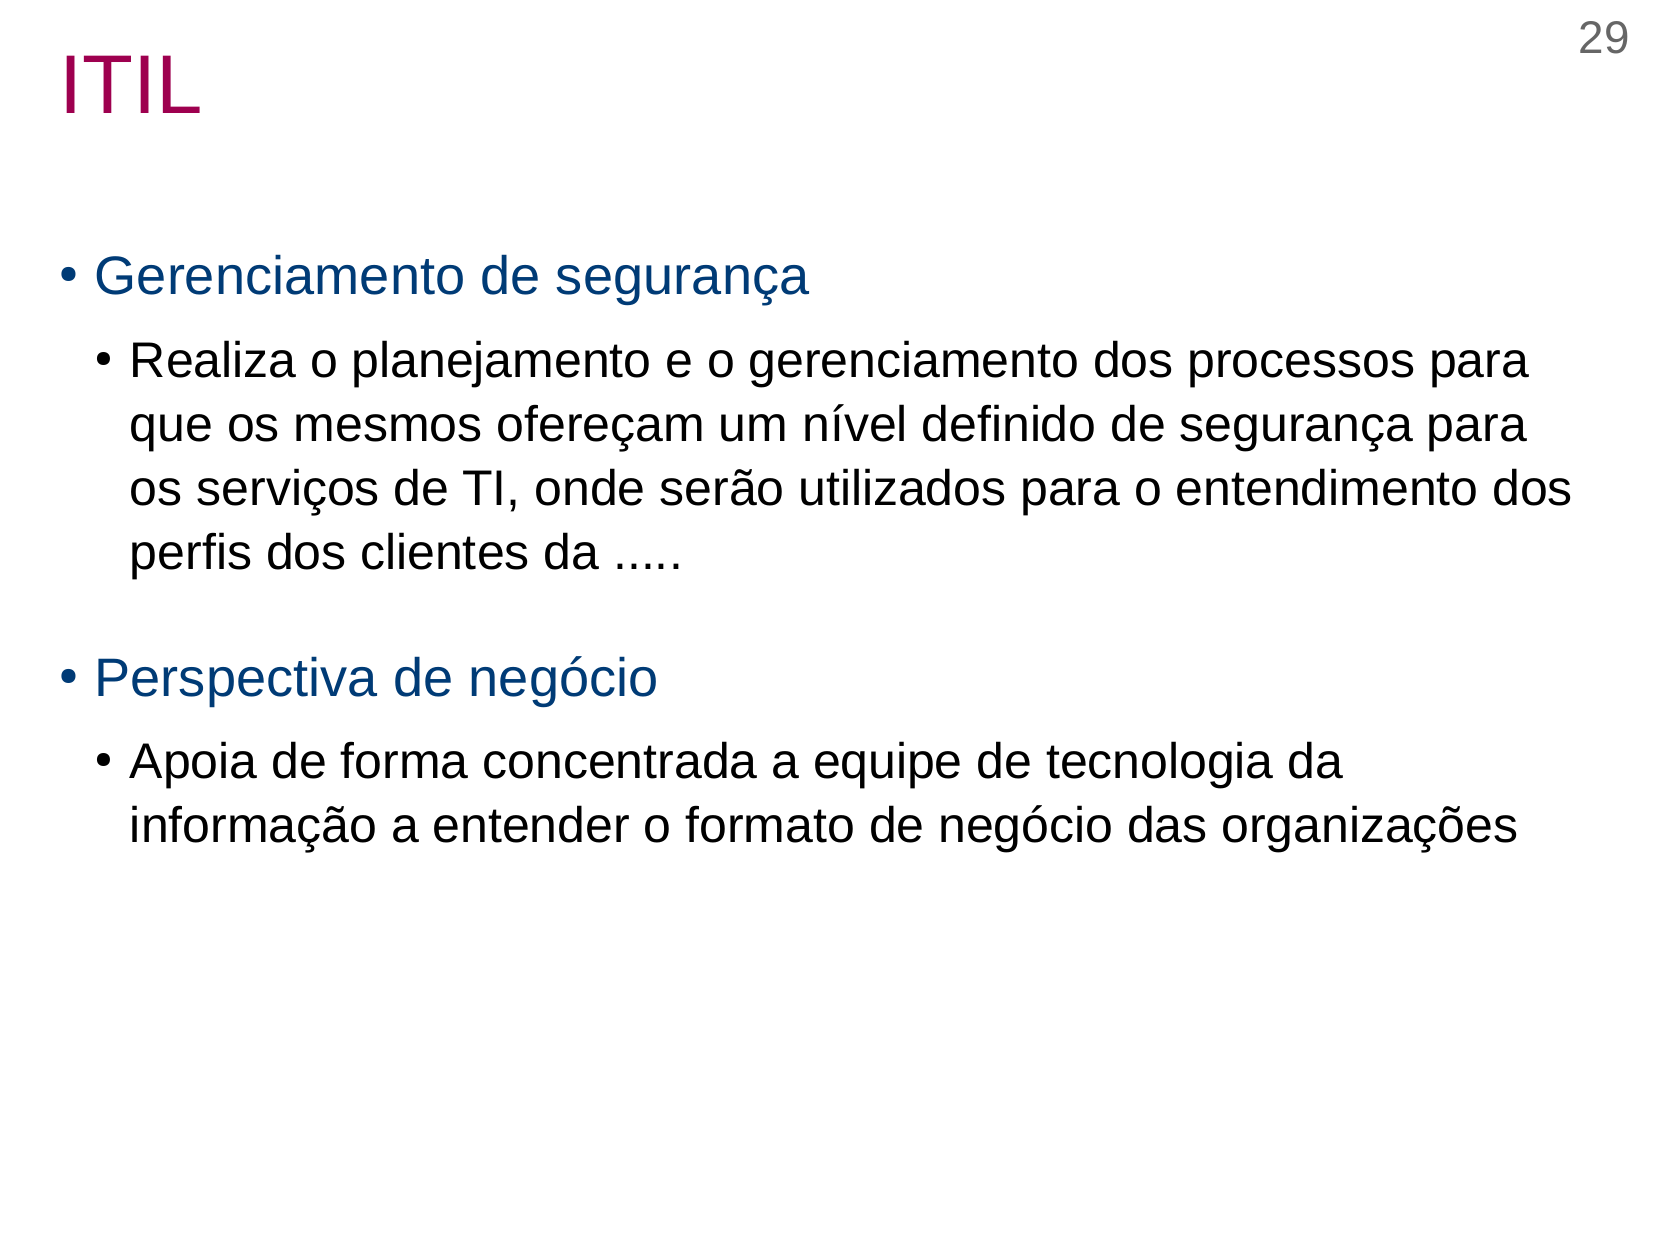

29
# ITIL
Gerenciamento de segurança
Realiza o planejamento e o gerenciamento dos processos para que os mesmos ofereçam um nível definido de segurança para os serviços de TI, onde serão utilizados para o entendimento dos perfis dos clientes da .....
Perspectiva de negócio
Apoia de forma concentrada a equipe de tecnologia da informação a entender o formato de negócio das organizações